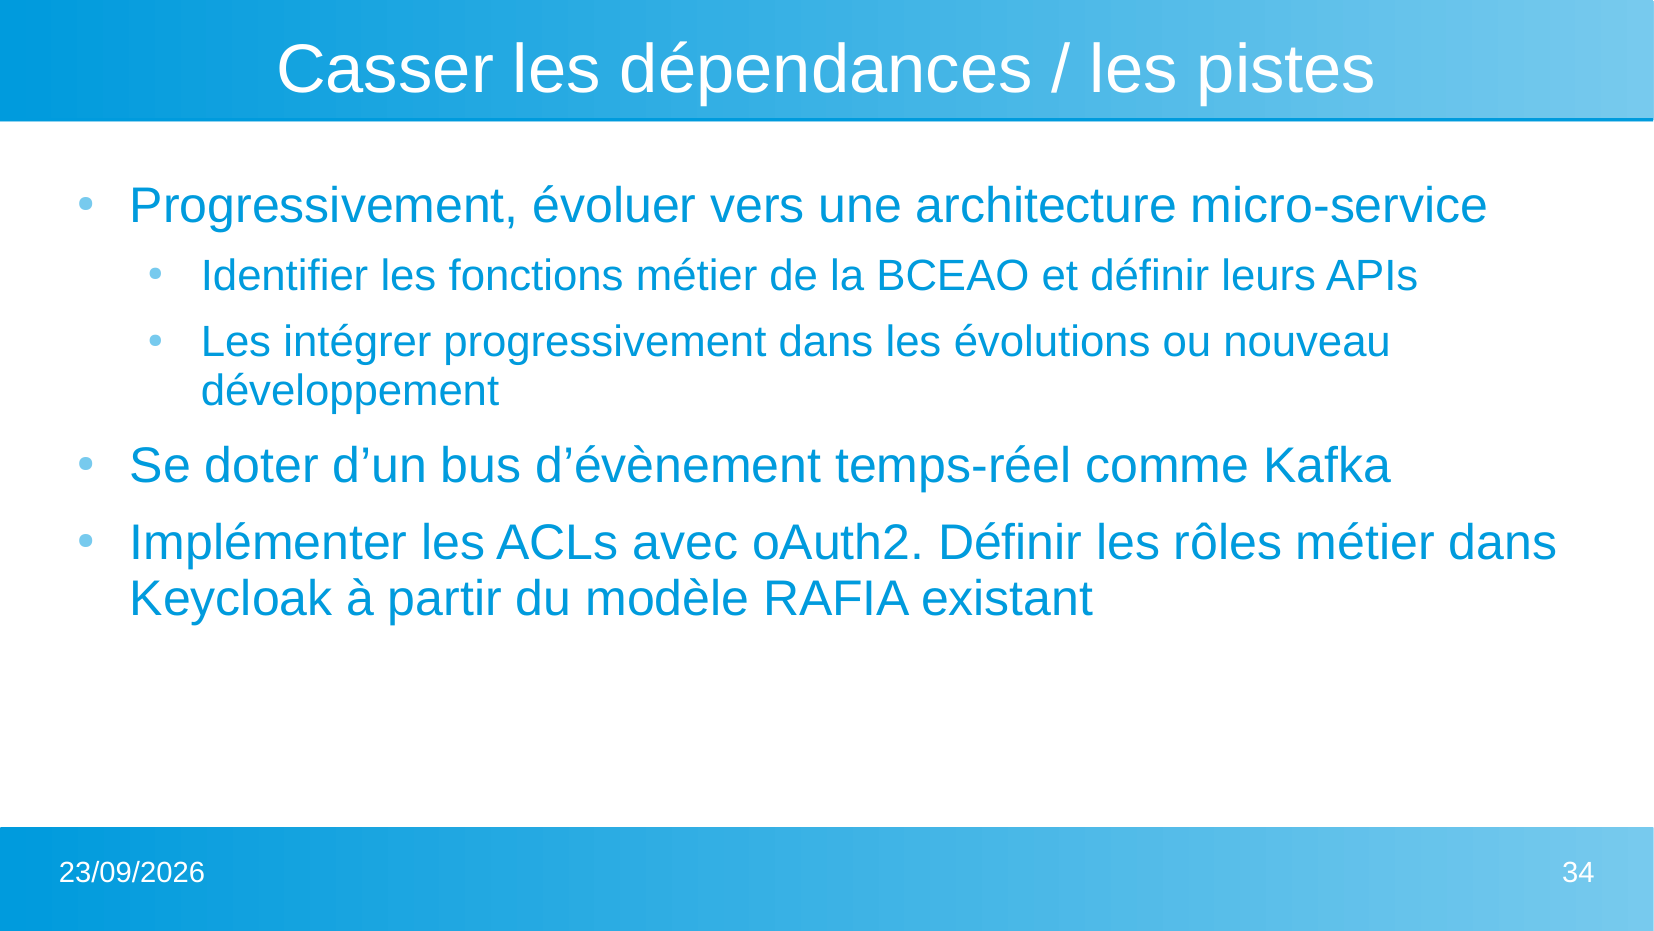

# Casser les dépendances / les pistes
Progressivement, évoluer vers une architecture micro-service
Identifier les fonctions métier de la BCEAO et définir leurs APIs
Les intégrer progressivement dans les évolutions ou nouveau développement
Se doter d’un bus d’évènement temps-réel comme Kafka
Implémenter les ACLs avec oAuth2. Définir les rôles métier dans Keycloak à partir du modèle RAFIA existant
34